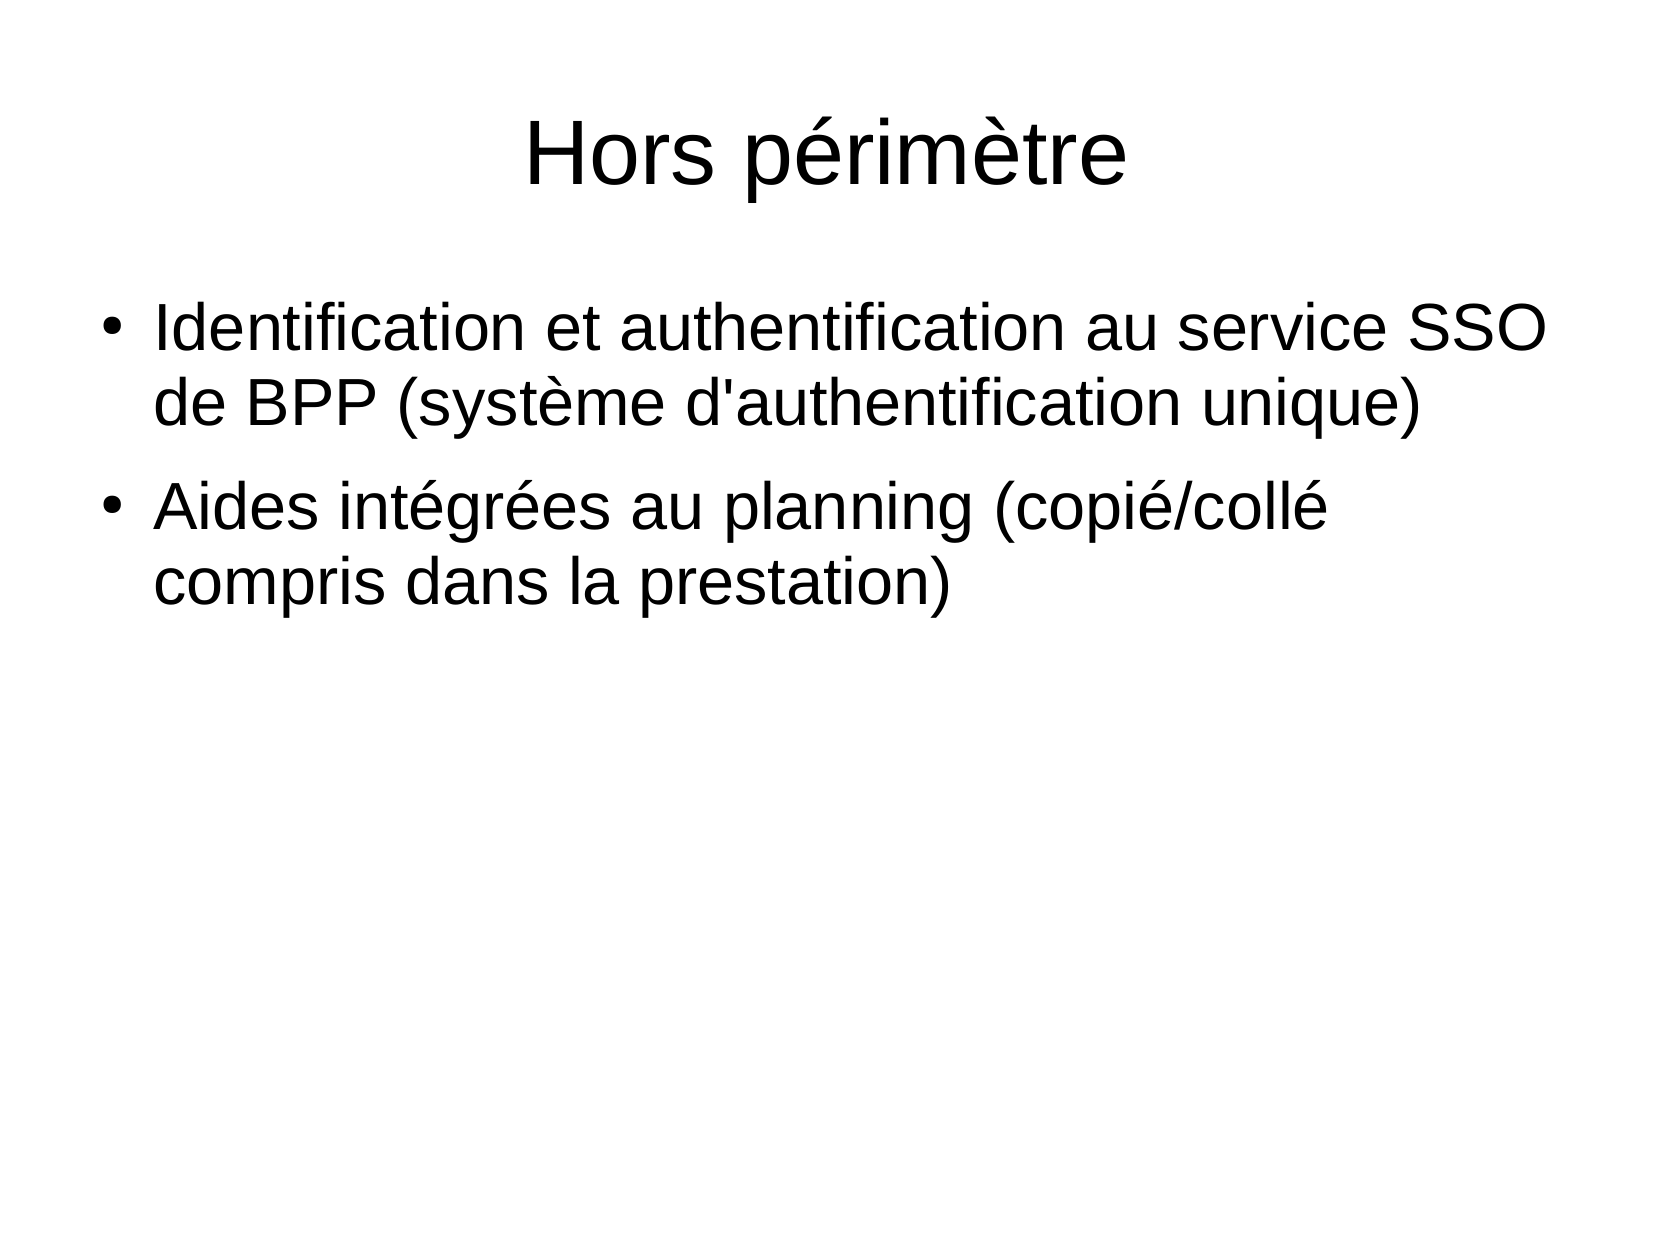

# Hors périmètre
Identification et authentification au service SSO de BPP (système d'authentification unique)
Aides intégrées au planning (copié/collé compris dans la prestation)